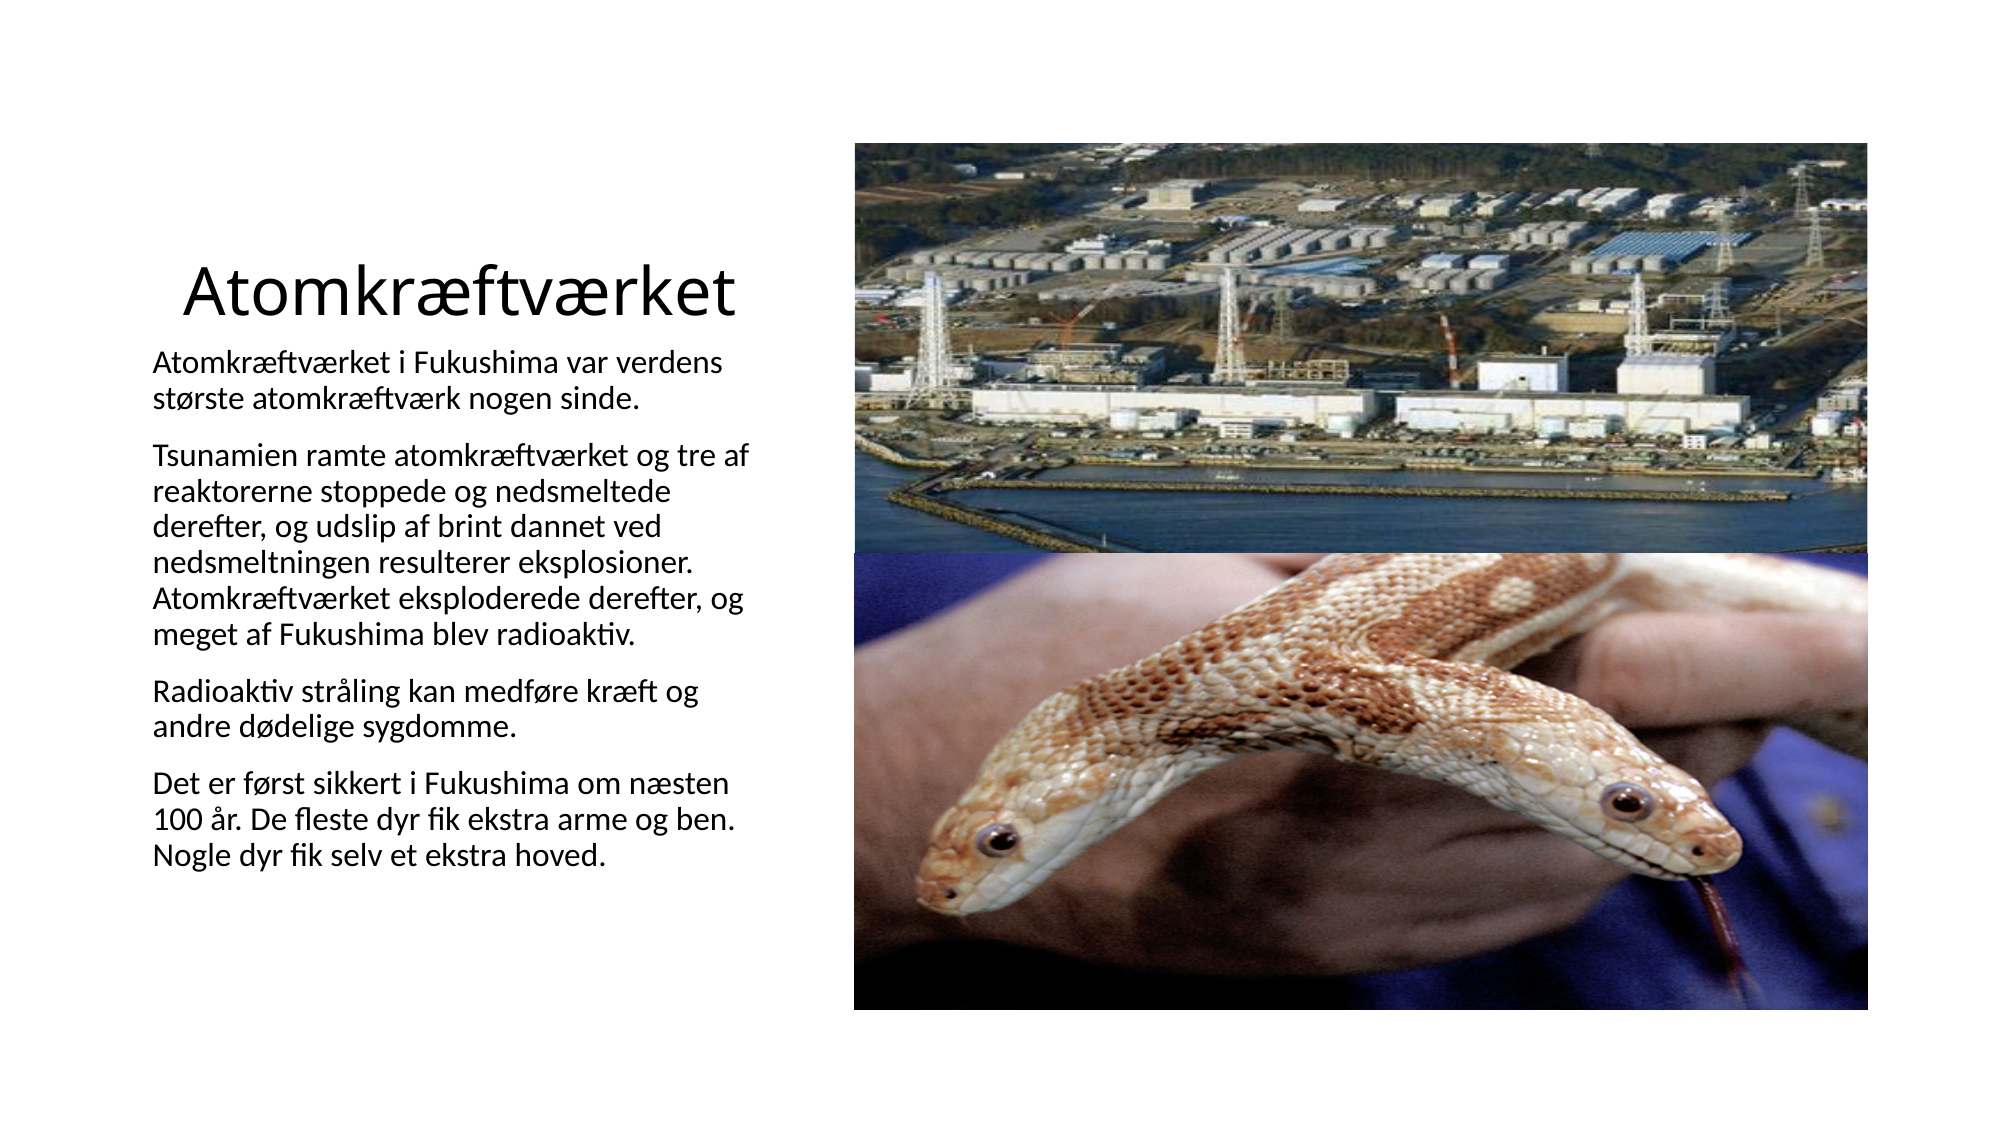

# Atomkræftværket
Atomkræftværket i Fukushima var verdens største atomkræftværk nogen sinde.
Tsunamien ramte atomkræftværket og tre af reaktorerne stoppede og nedsmeltede derefter, og udslip af brint dannet ved nedsmeltningen resulterer eksplosioner. Atomkræftværket eksploderede derefter, og meget af Fukushima blev radioaktiv.
Radioaktiv stråling kan medføre kræft og andre dødelige sygdomme.
Det er først sikkert i Fukushima om næsten 100 år. De fleste dyr fik ekstra arme og ben. Nogle dyr fik selv et ekstra hoved.